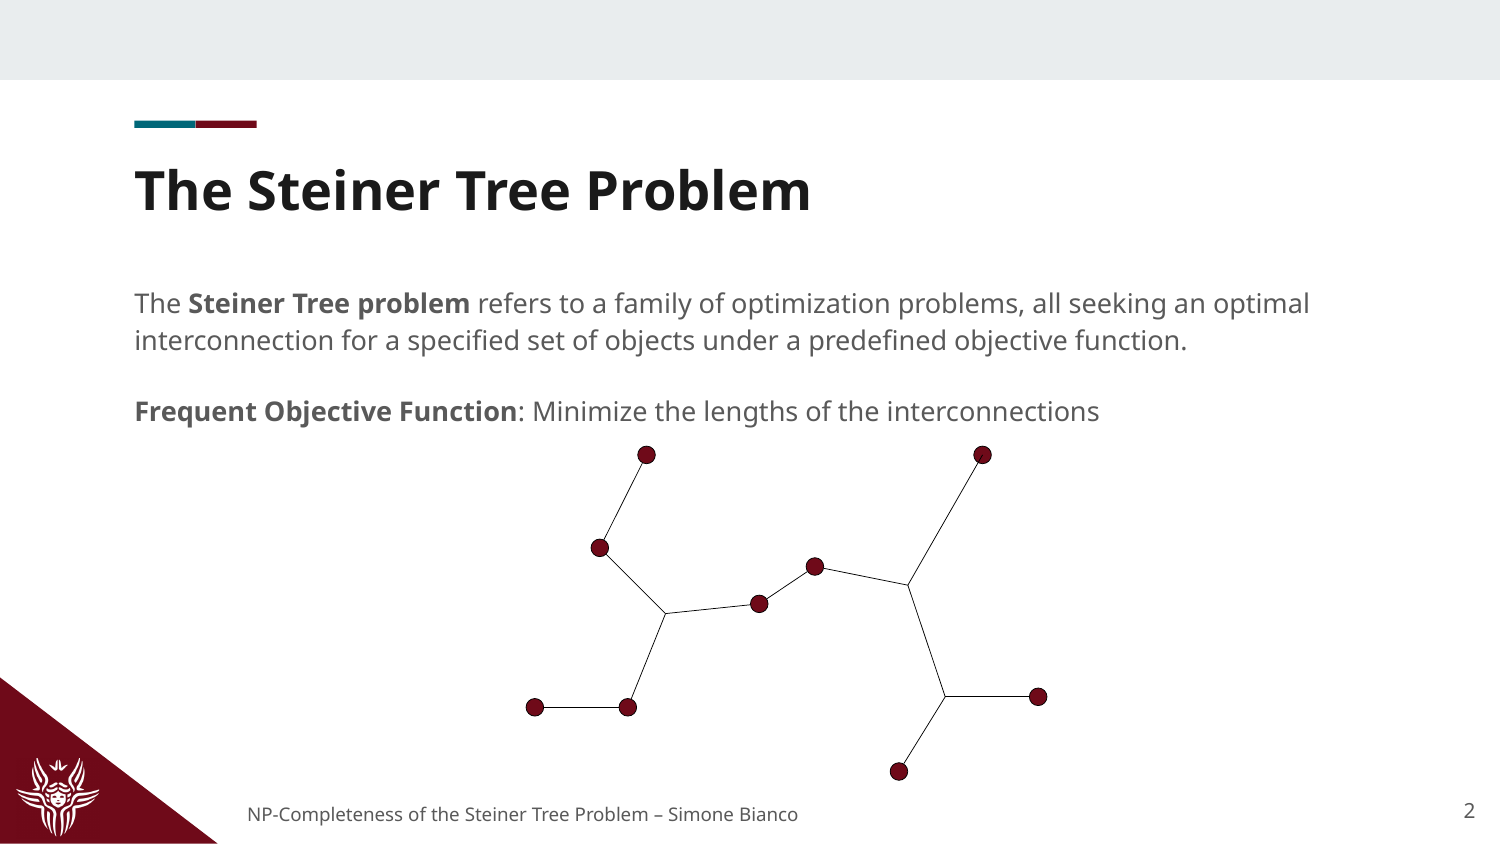

# The Steiner Tree Problem
The Steiner Tree problem refers to a family of optimization problems, all seeking an optimal interconnection for a specified set of objects under a predefined objective function.
Frequent Objective Function: Minimize the lengths of the interconnections
NP-Completeness of the Steiner Tree Problem – Simone Bianco